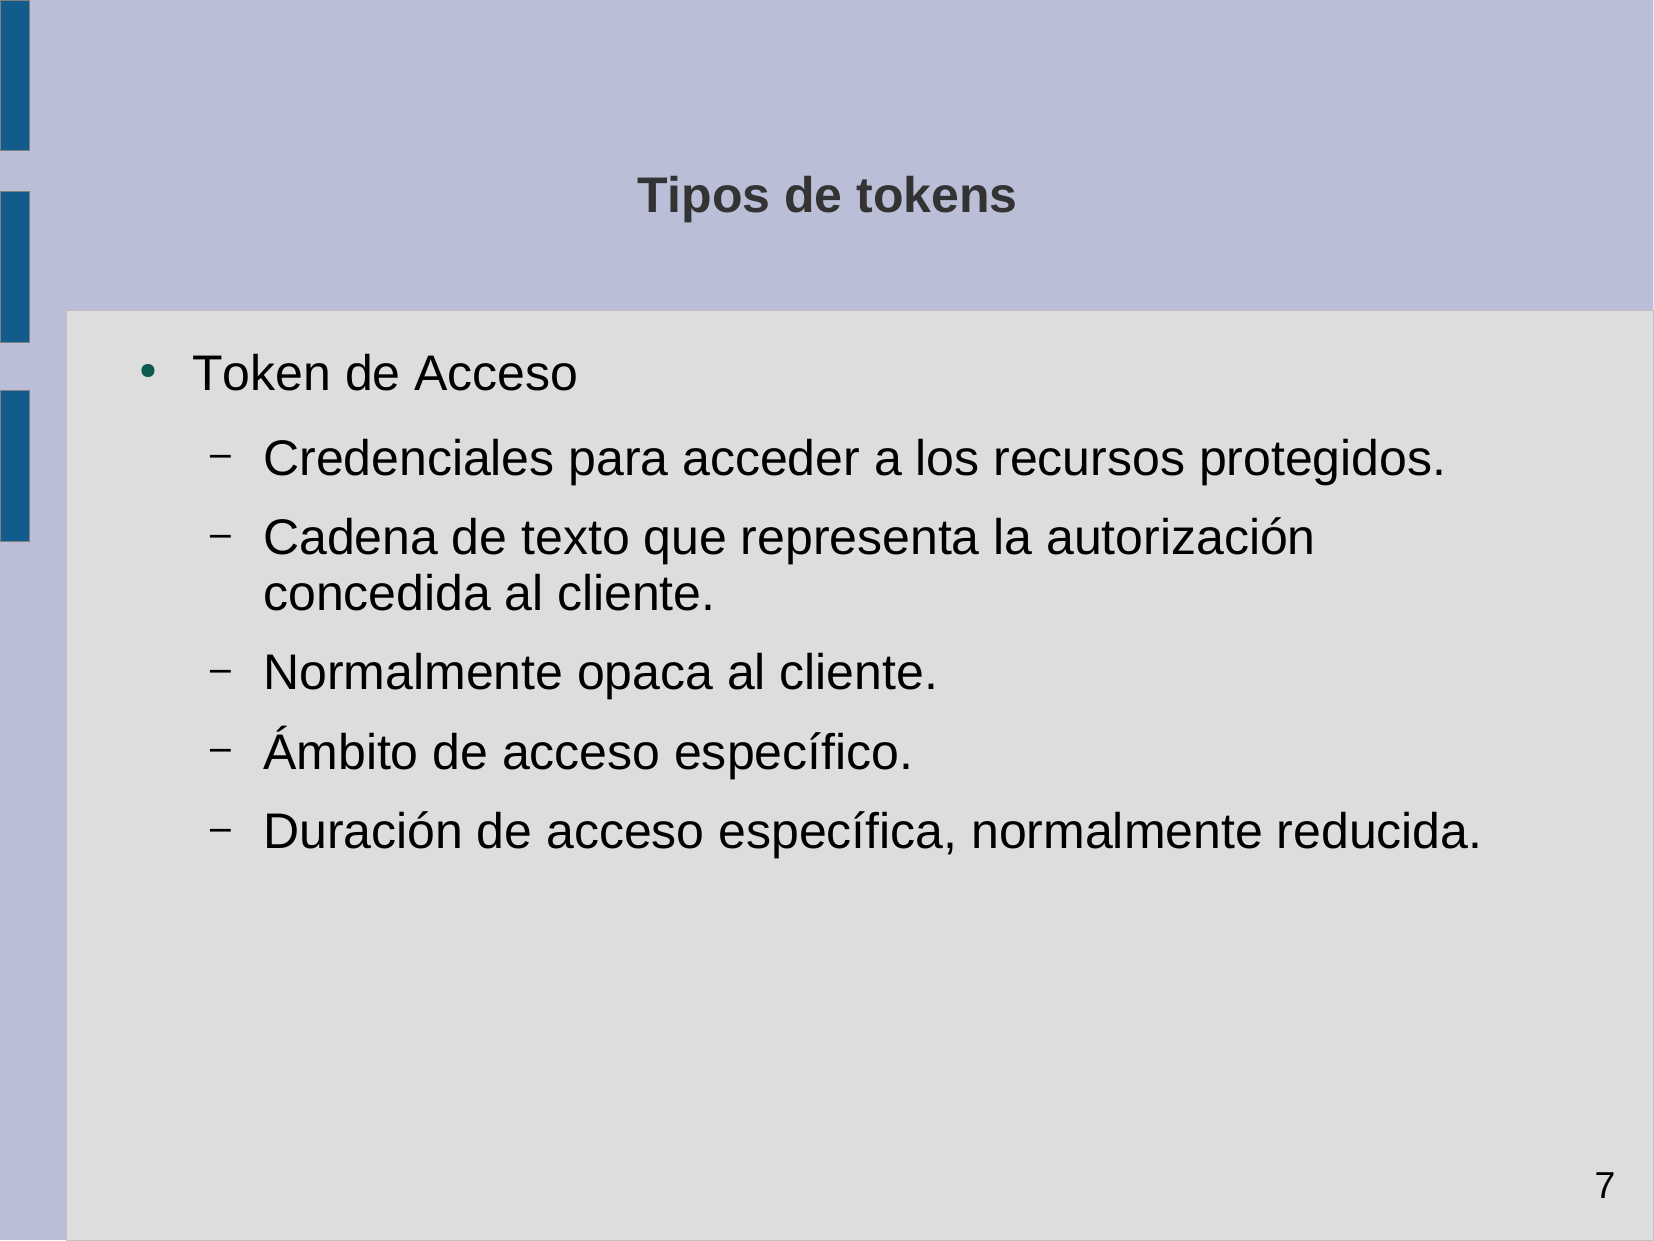

# Tipos de tokens
Token de Acceso
Credenciales para acceder a los recursos protegidos.
Cadena de texto que representa la autorización concedida al cliente.
Normalmente opaca al cliente.
Ámbito de acceso específico.
Duración de acceso específica, normalmente reducida.